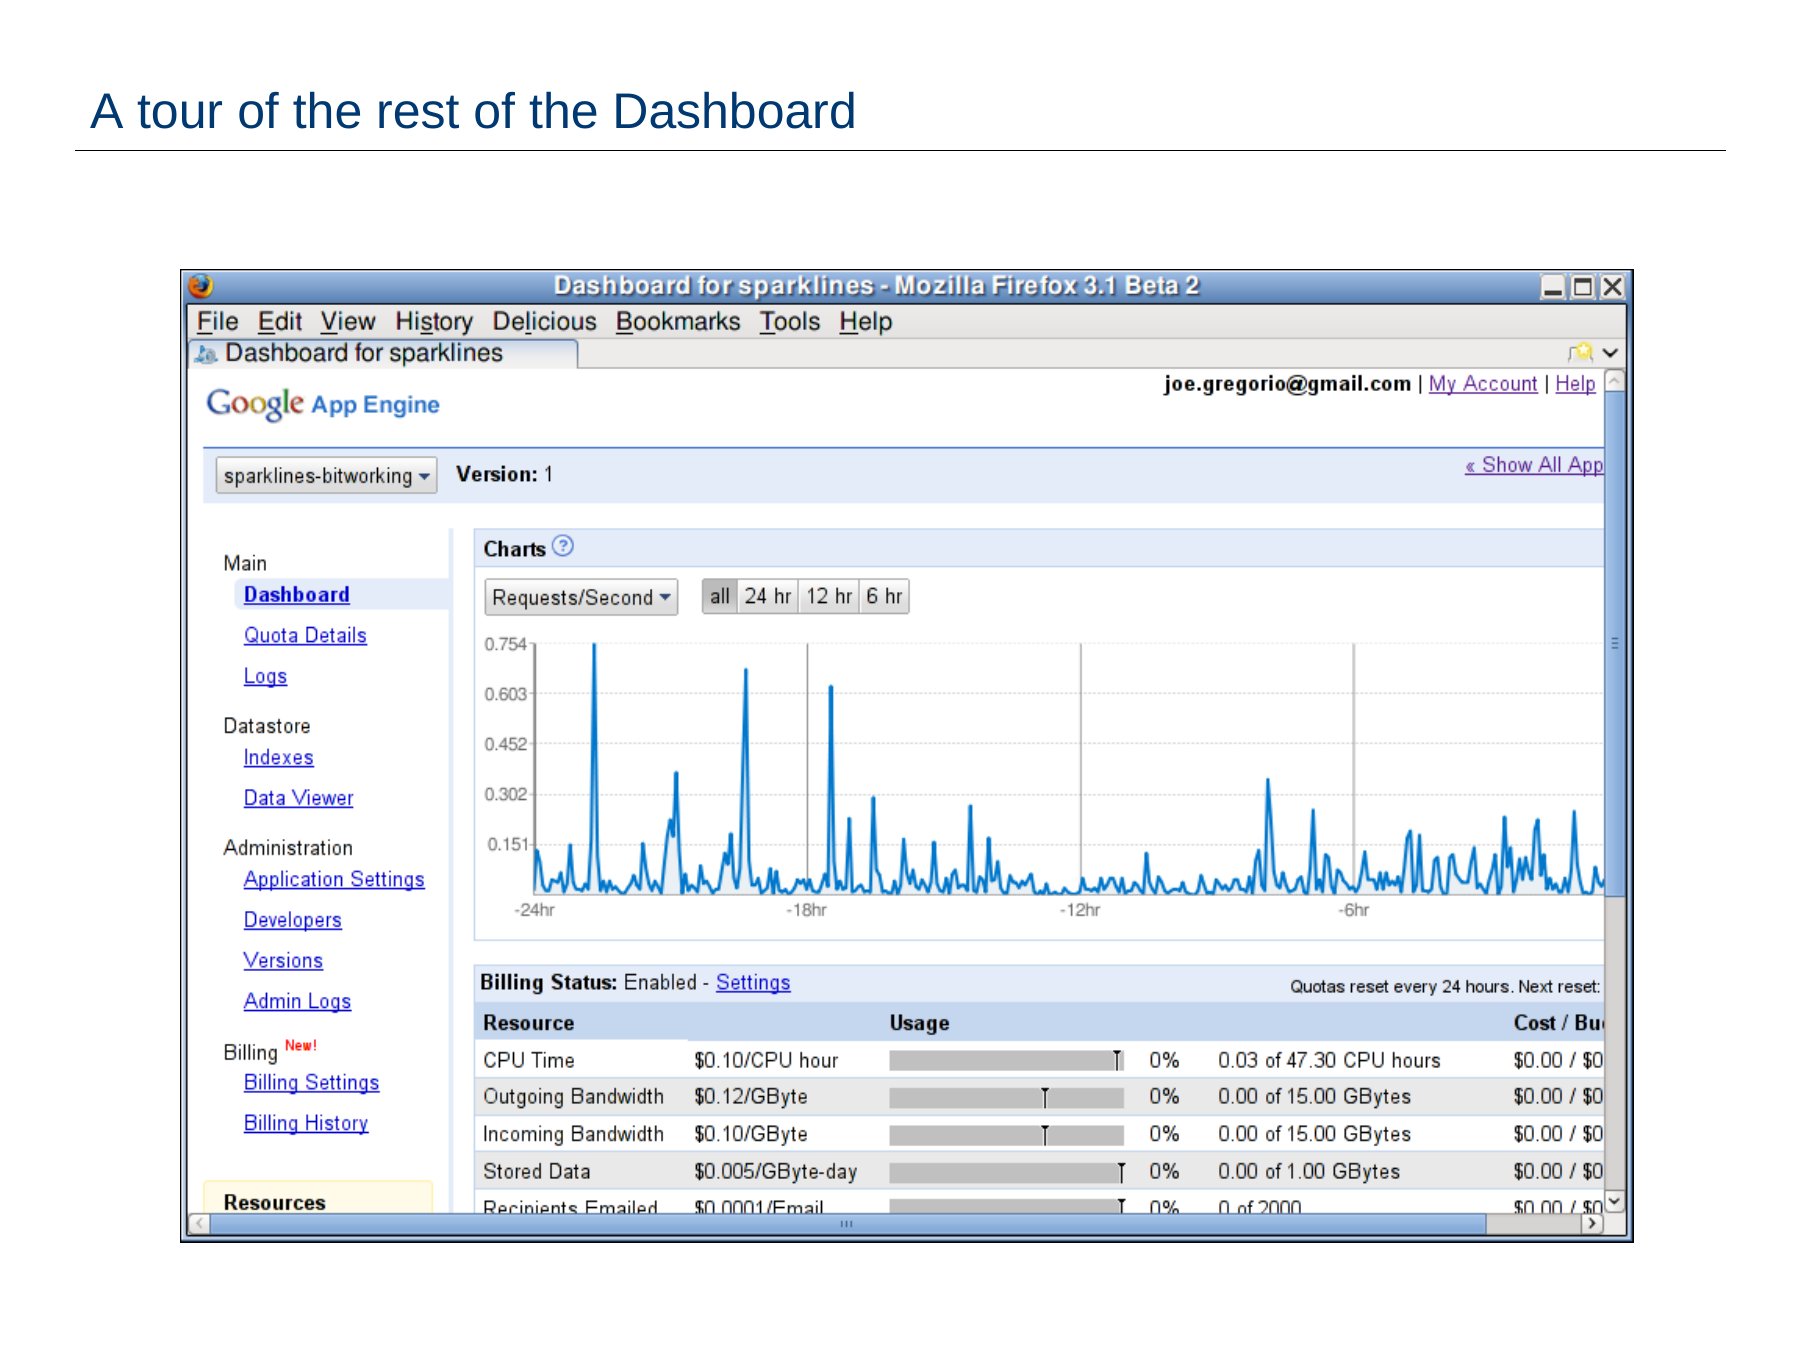

# A tour of the rest of the Dashboard